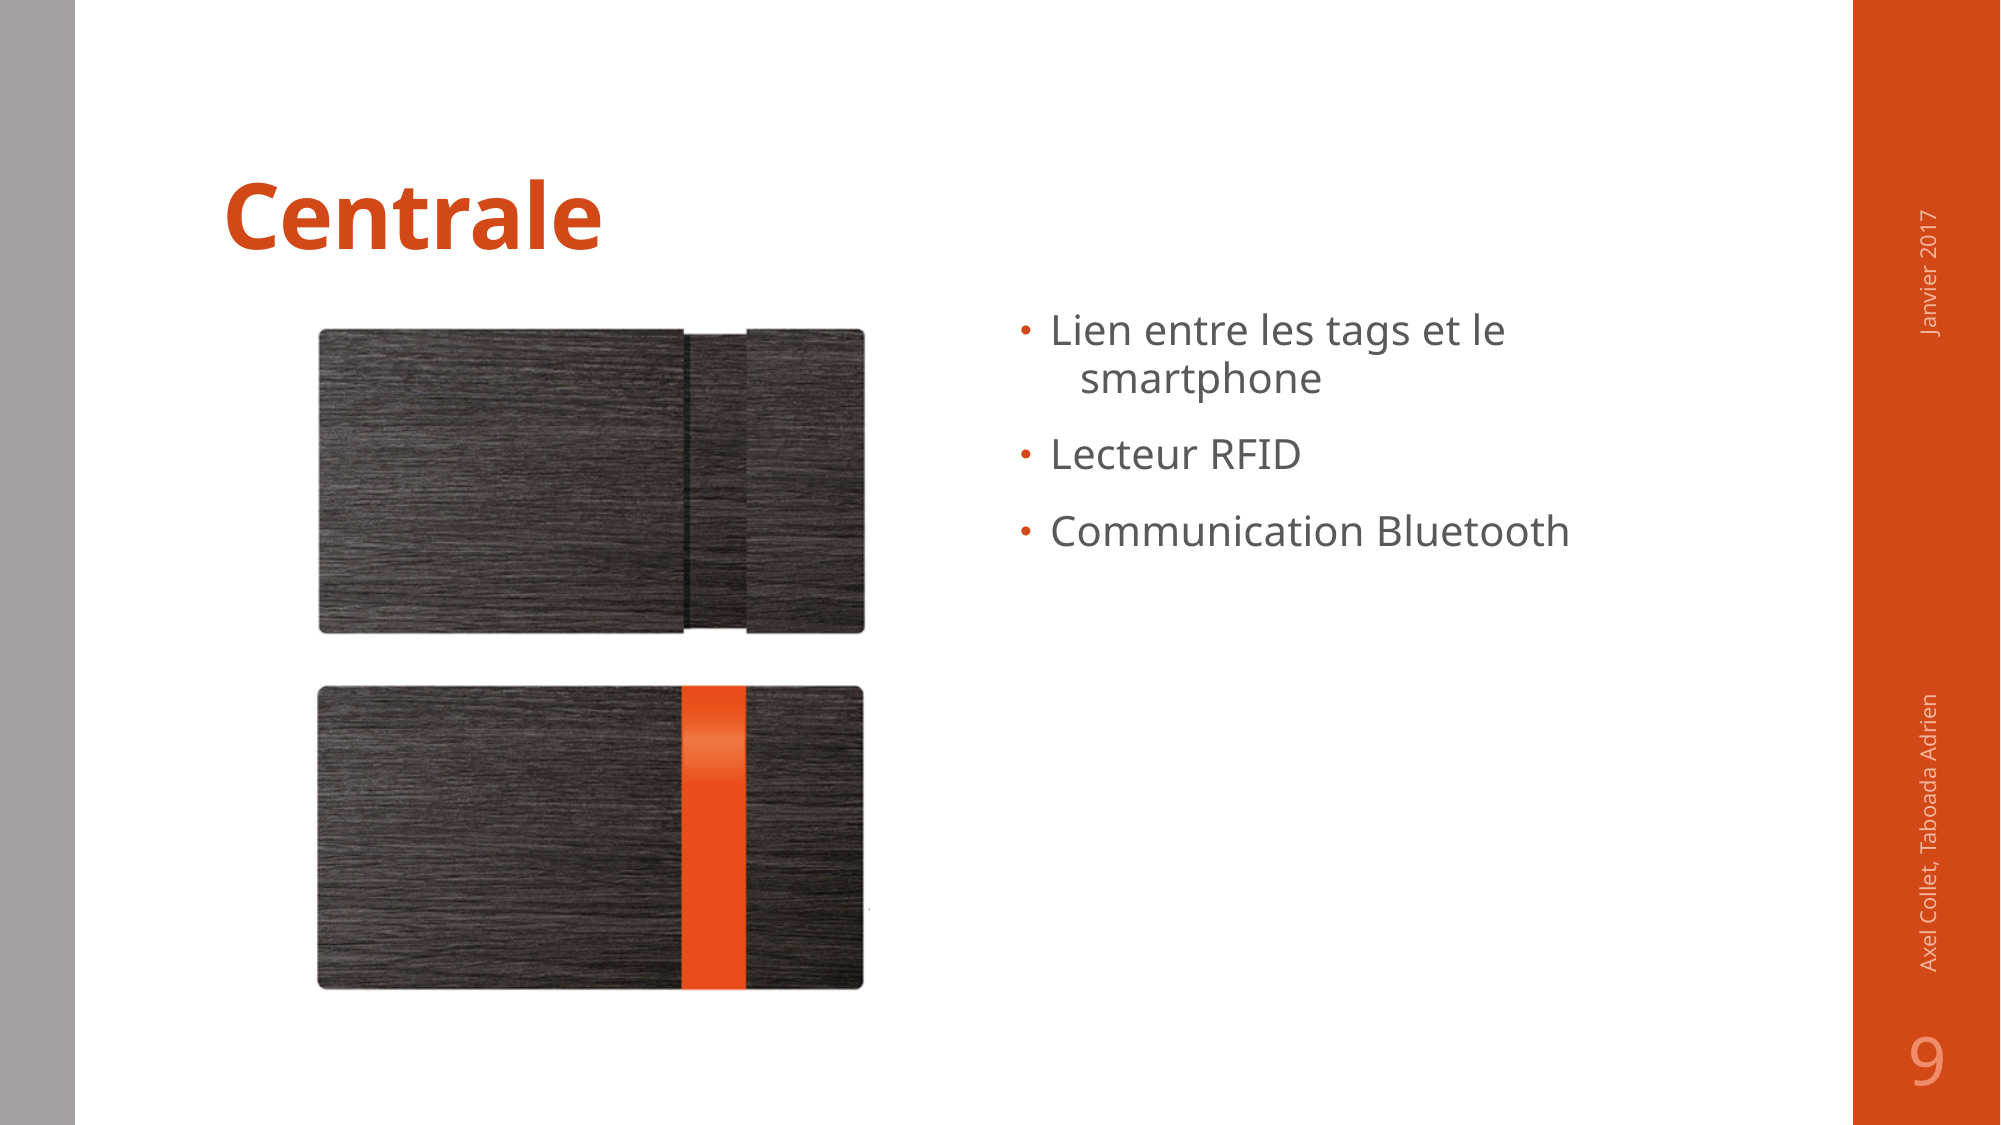

# Centrale
Janvier 2017
Lien entre les tags et le smartphone
Lecteur RFID
Communication Bluetooth
Axel Collet, Taboada Adrien